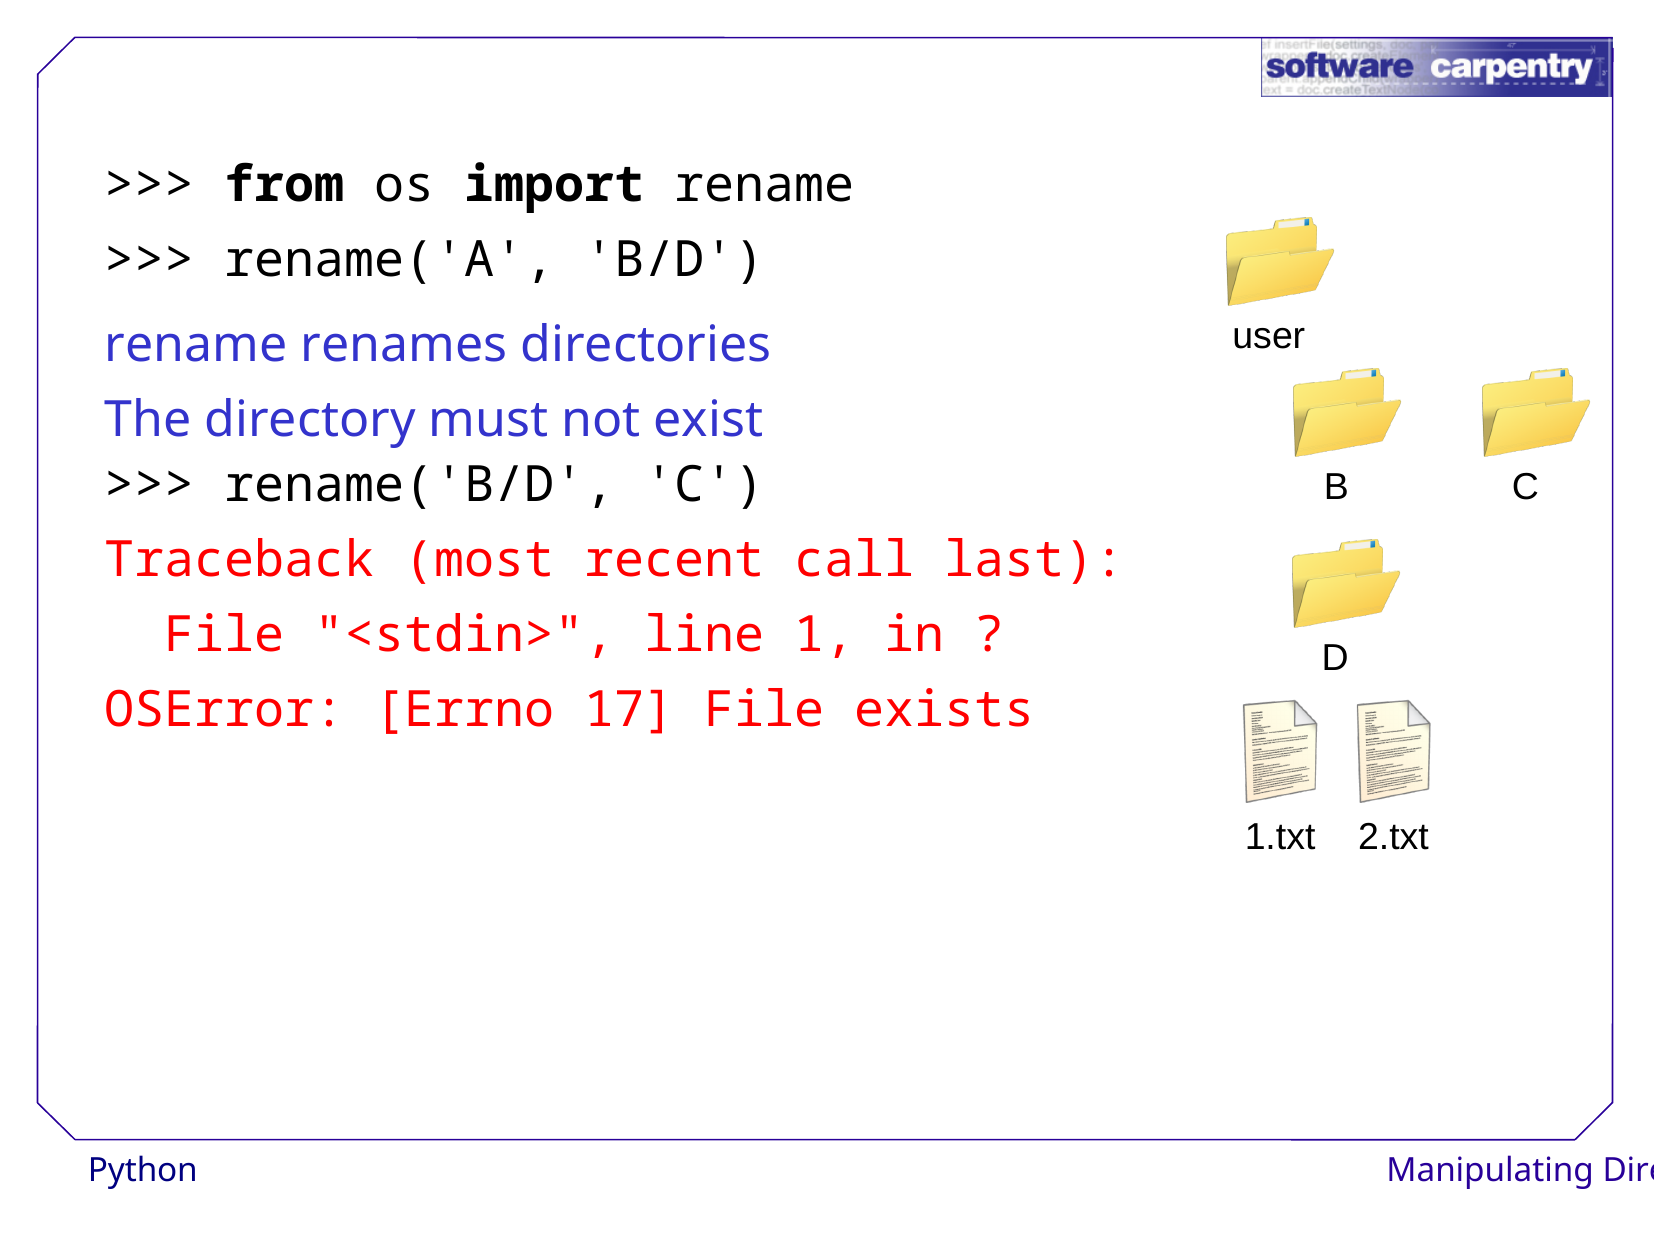

>>> from os import rename
>>> rename('A', 'B/D')
>>> rename('B/D', 'C')
Traceback (most recent call last):
 File "<stdin>", line 1, in ?
OSError: [Errno 17] File exists
user
rename renames directories
The directory must not exist
B
C
D
1.txt
2.txt